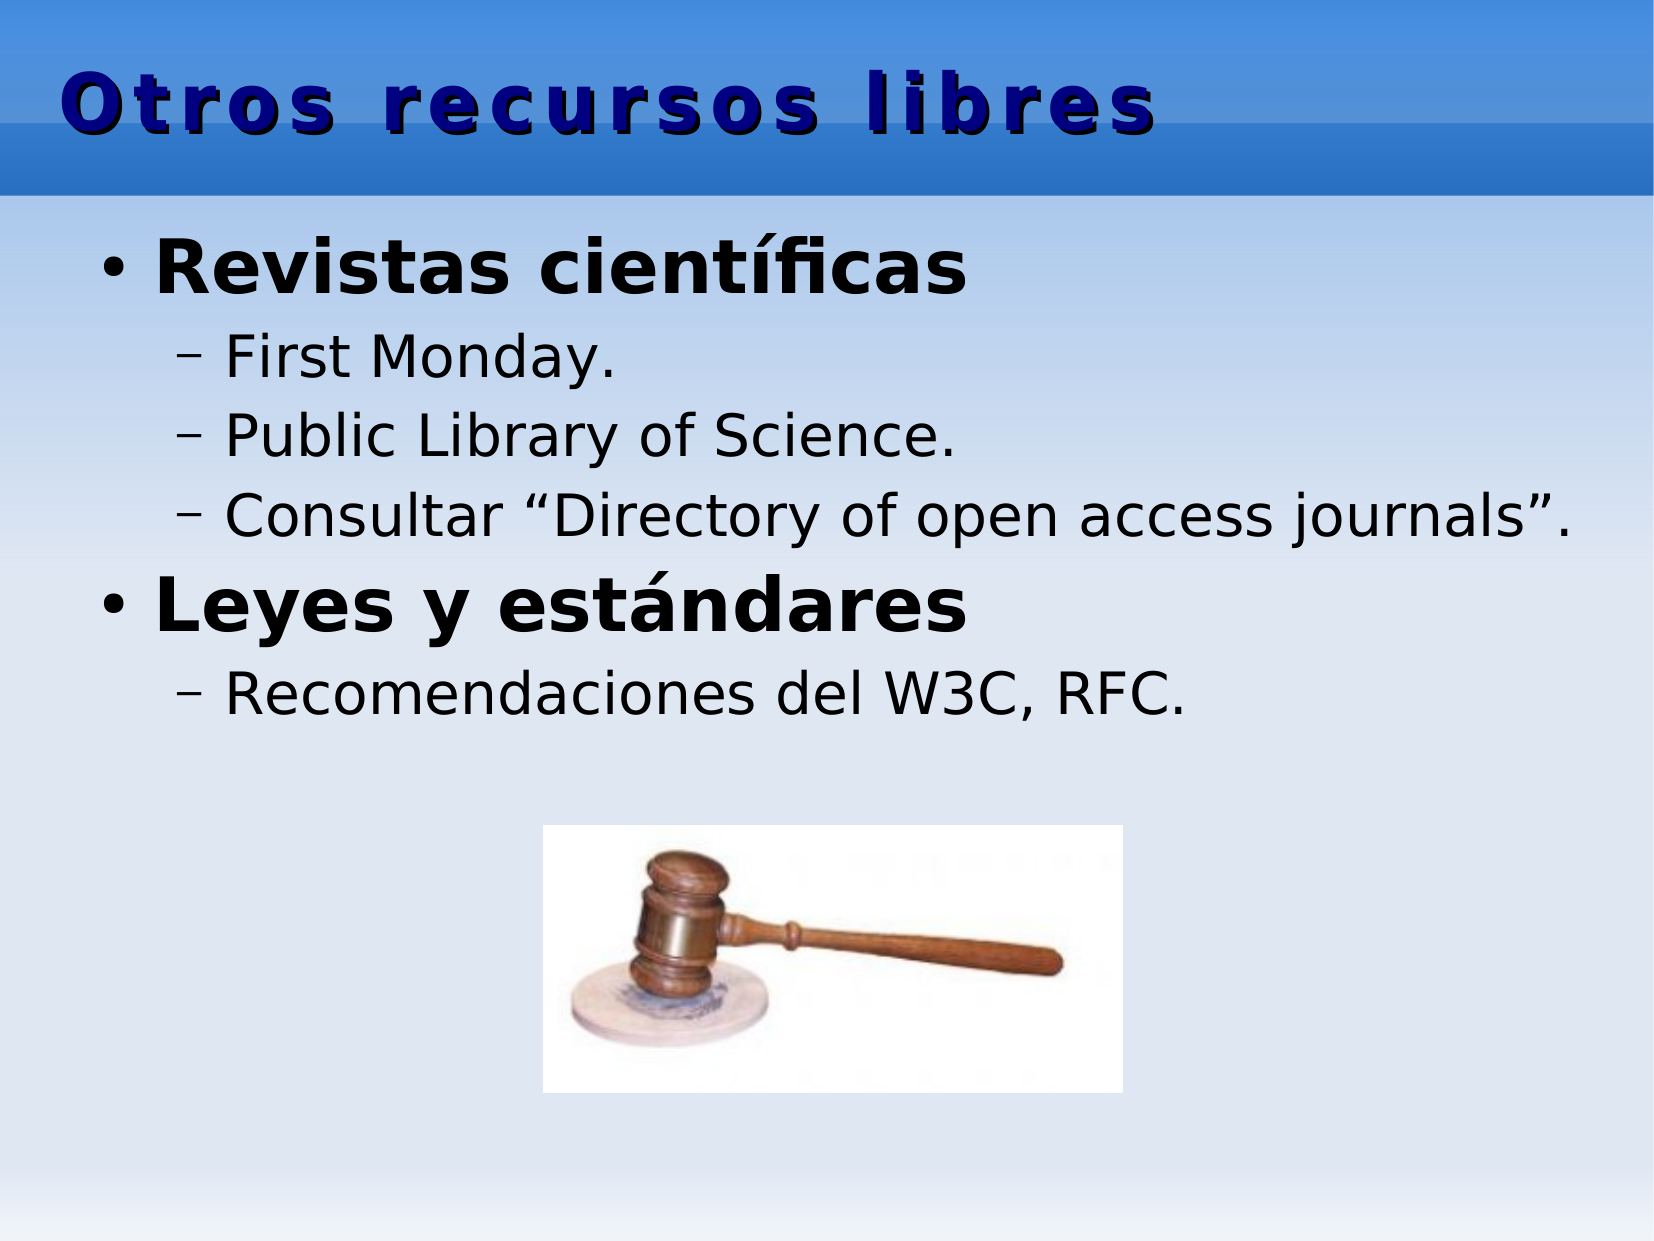

# Otros recursos libres
Revistas científicas
First Monday.
Public Library of Science.
Consultar “Directory of open access journals”.
Leyes y estándares
Recomendaciones del W3C, RFC.